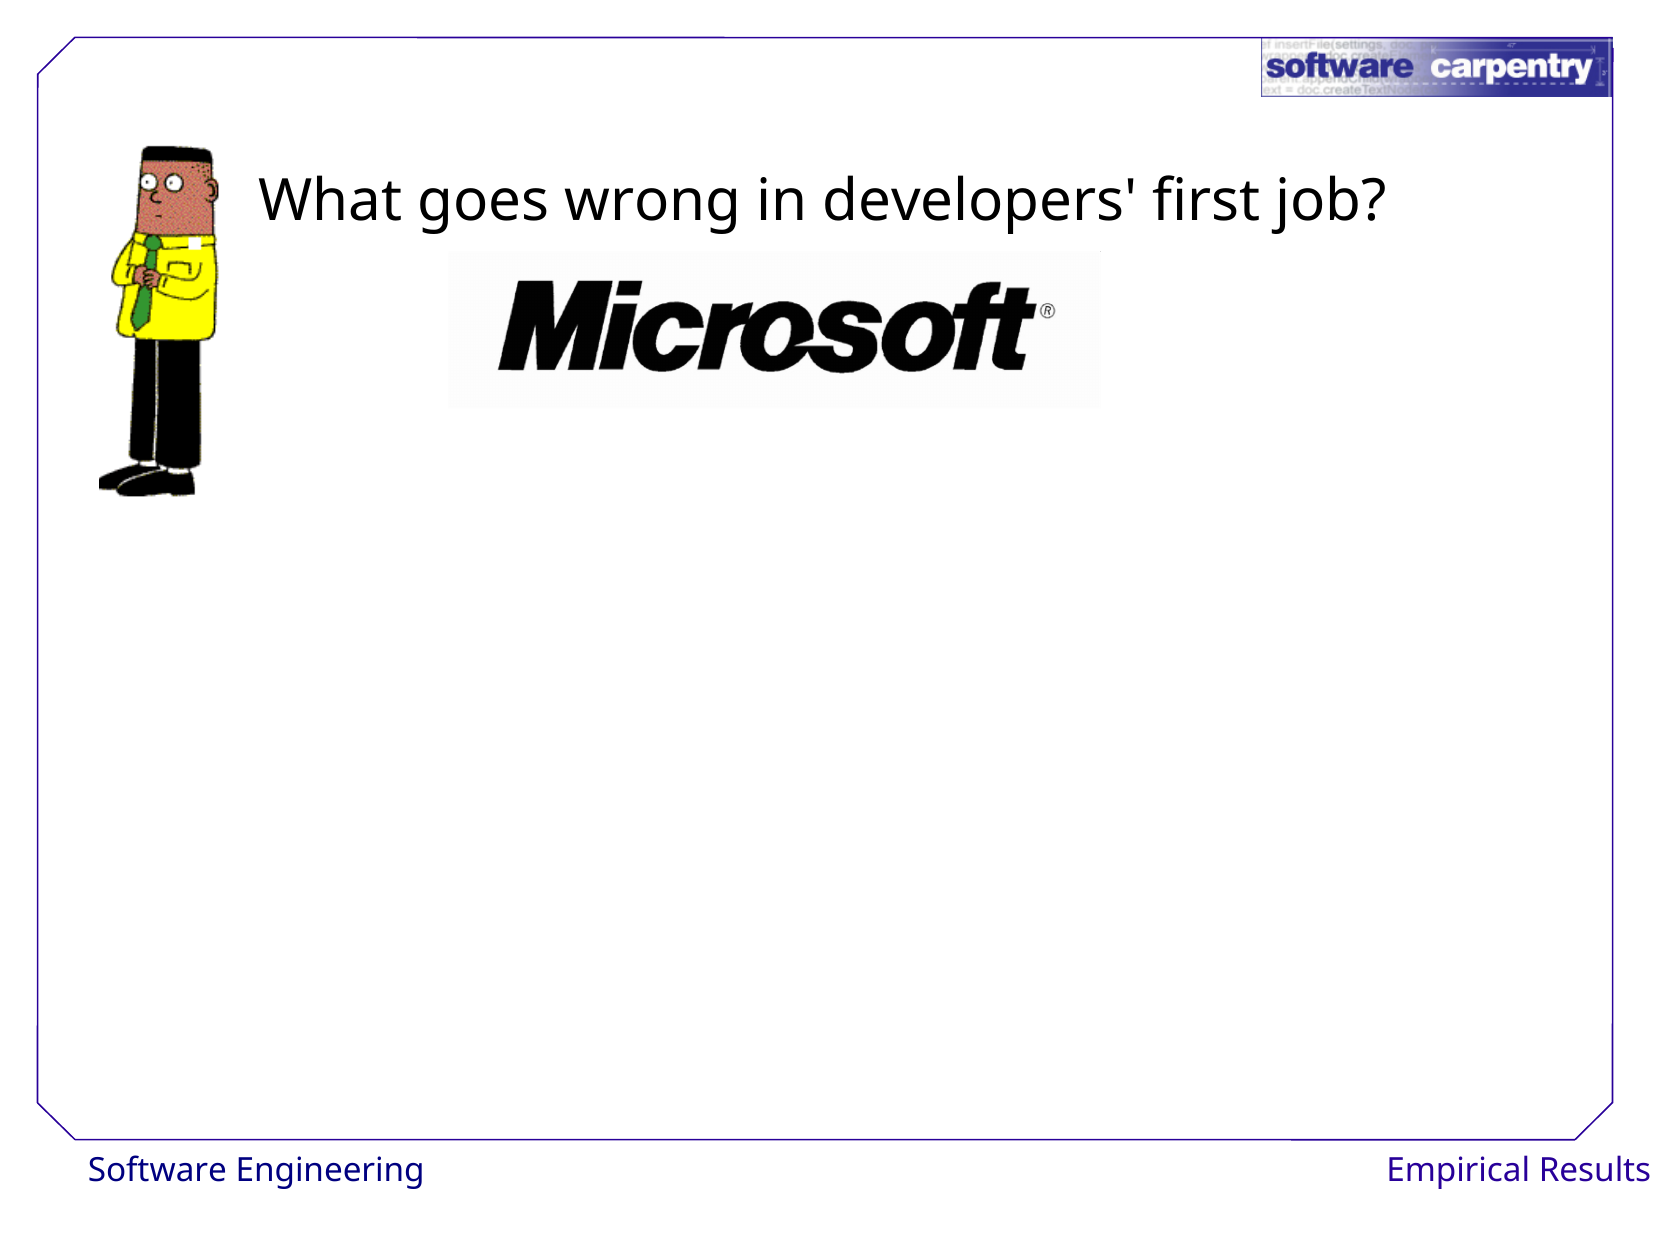

What goes wrong in developers' first job?